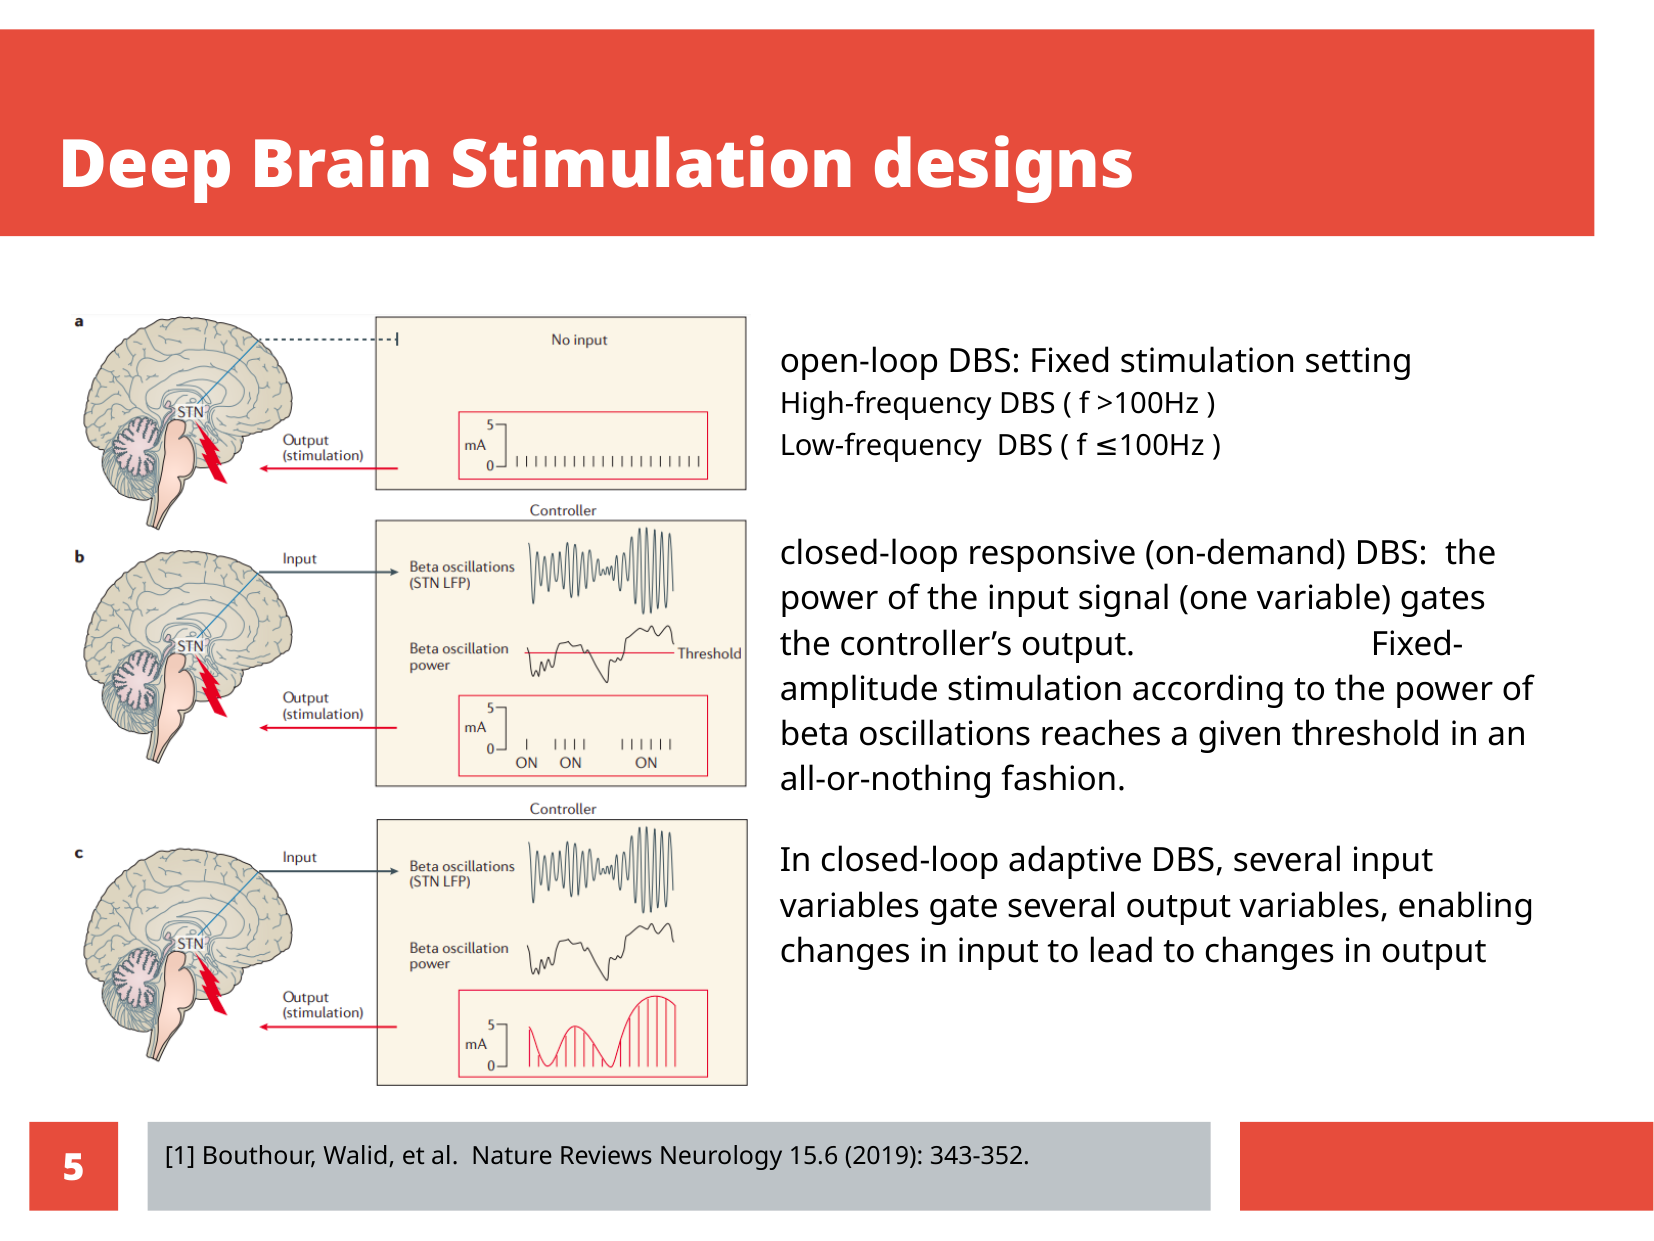

# Deep Brain Stimulation designs
open-loop DBS: Fixed stimulation setting
High-frequency DBS ( f >100Hz )
Low-frequency DBS ( f ≤100Hz )
closed-loop responsive (on-demand) DBS: the power of the input signal (one variable) gates the controller’s output. Fixed-amplitude stimulation according to the power of beta oscillations reaches a given threshold in an all-or-nothing fashion.
In closed-loop adaptive DBS, several input variables gate several output variables, enabling changes in input to lead to changes in output
5
[1] Bouthour, Walid, et al.  Nature Reviews Neurology 15.6 (2019): 343-352.